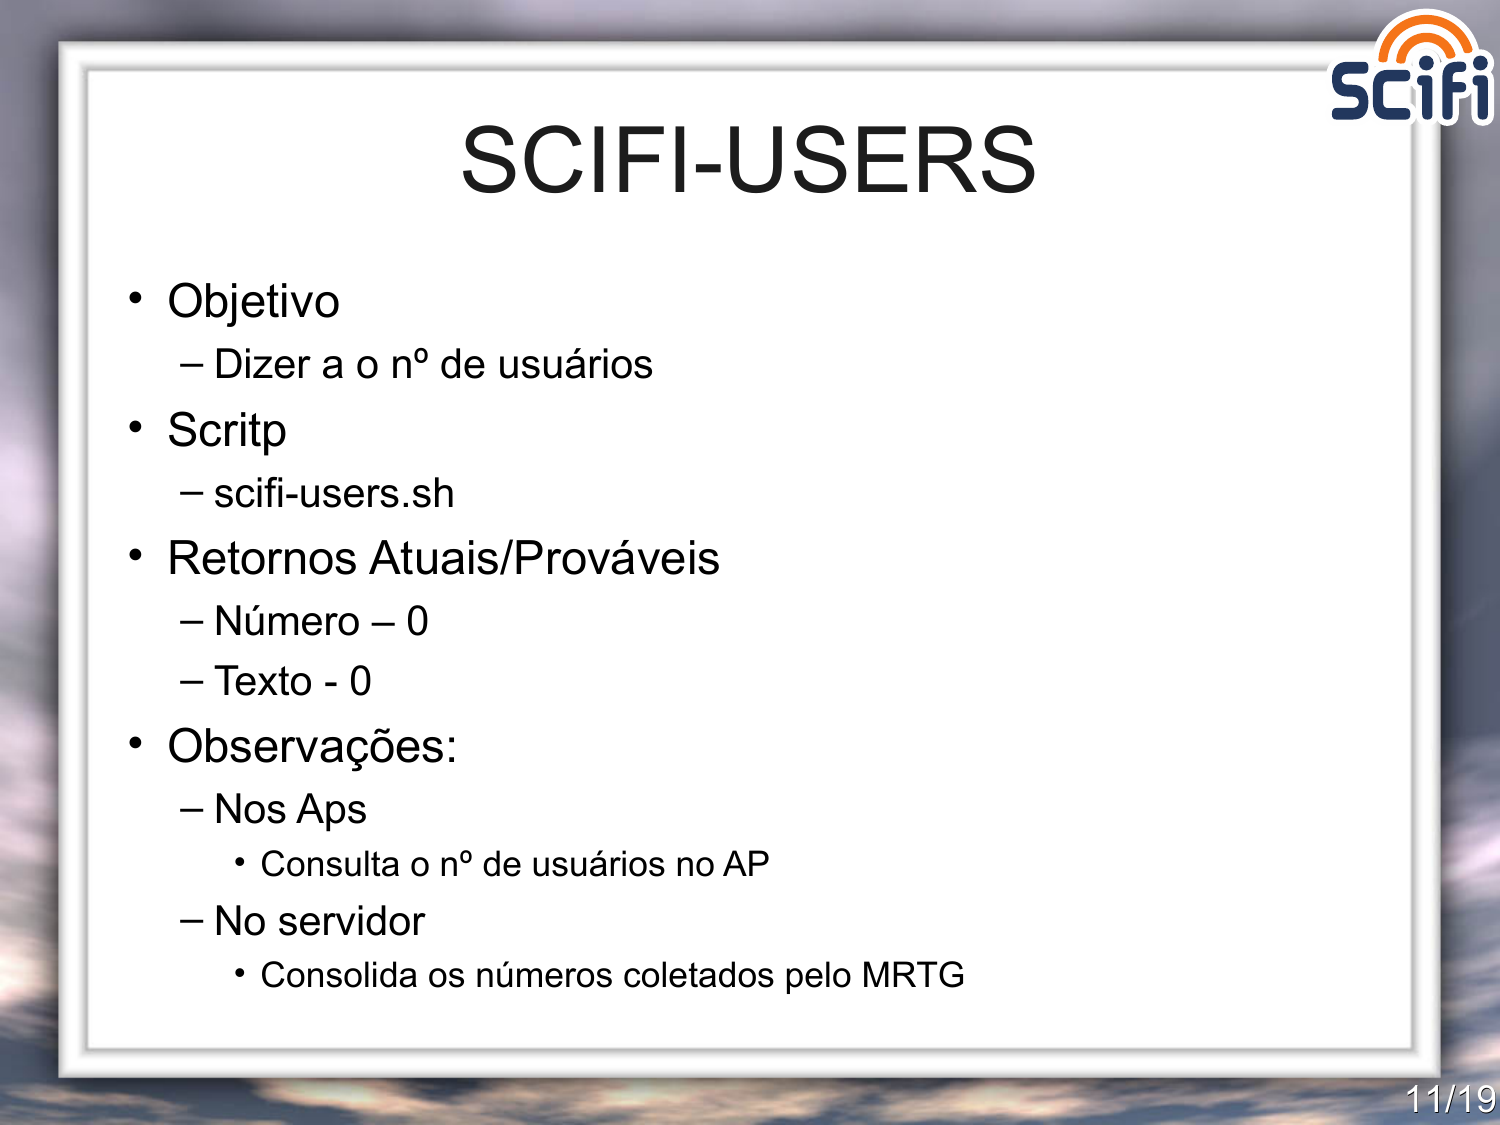

# SCIFI-USERS
Objetivo
Dizer a o nº de usuários
Scritp
scifi-users.sh
Retornos Atuais/Prováveis
Número – 0
Texto - 0
Observações:
Nos Aps
Consulta o nº de usuários no AP
No servidor
Consolida os números coletados pelo MRTG